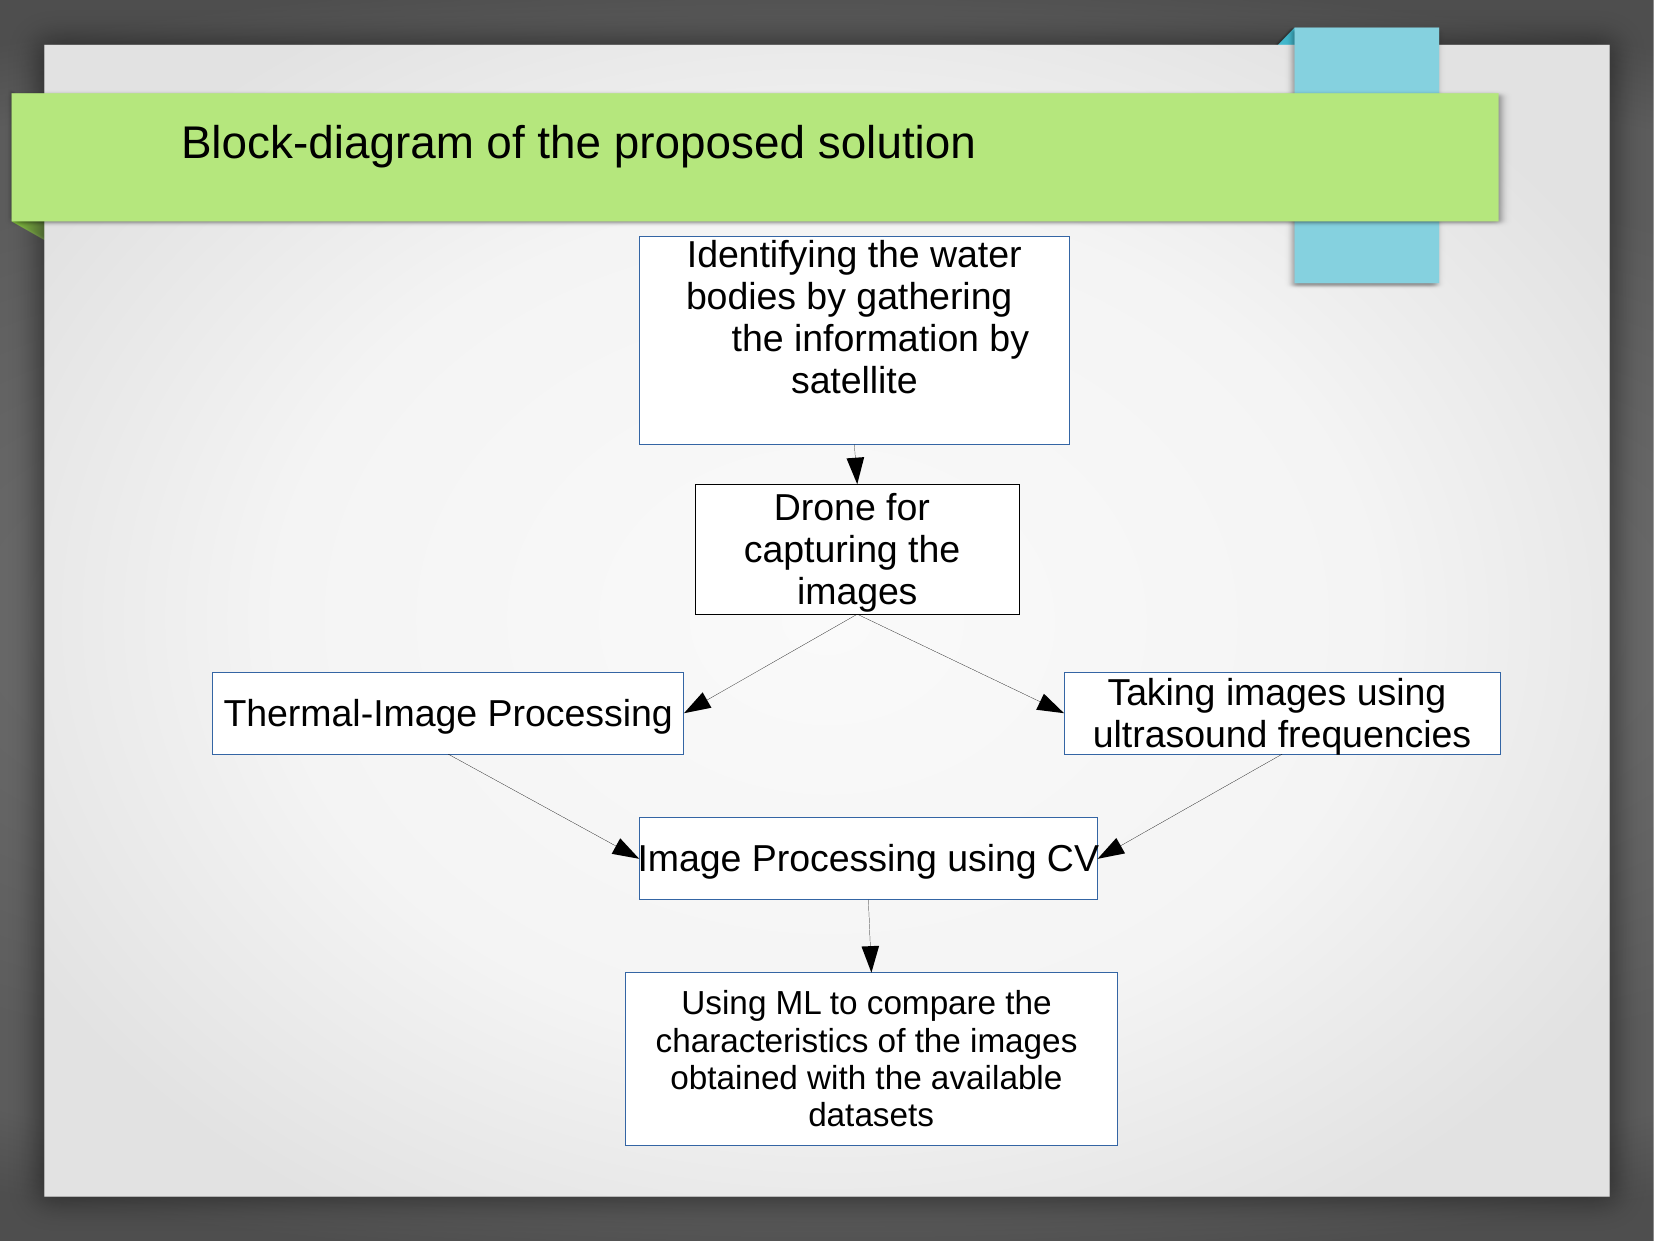

#
Block-diagram of the proposed solution
Identifying the water
bodies by gathering
 the information by
satellite
Drone for
capturing the
images
Thermal-Image Processing
Taking images using
ultrasound frequencies
Image Processing using CV
Using ML to compare the
characteristics of the images
obtained with the available
datasets